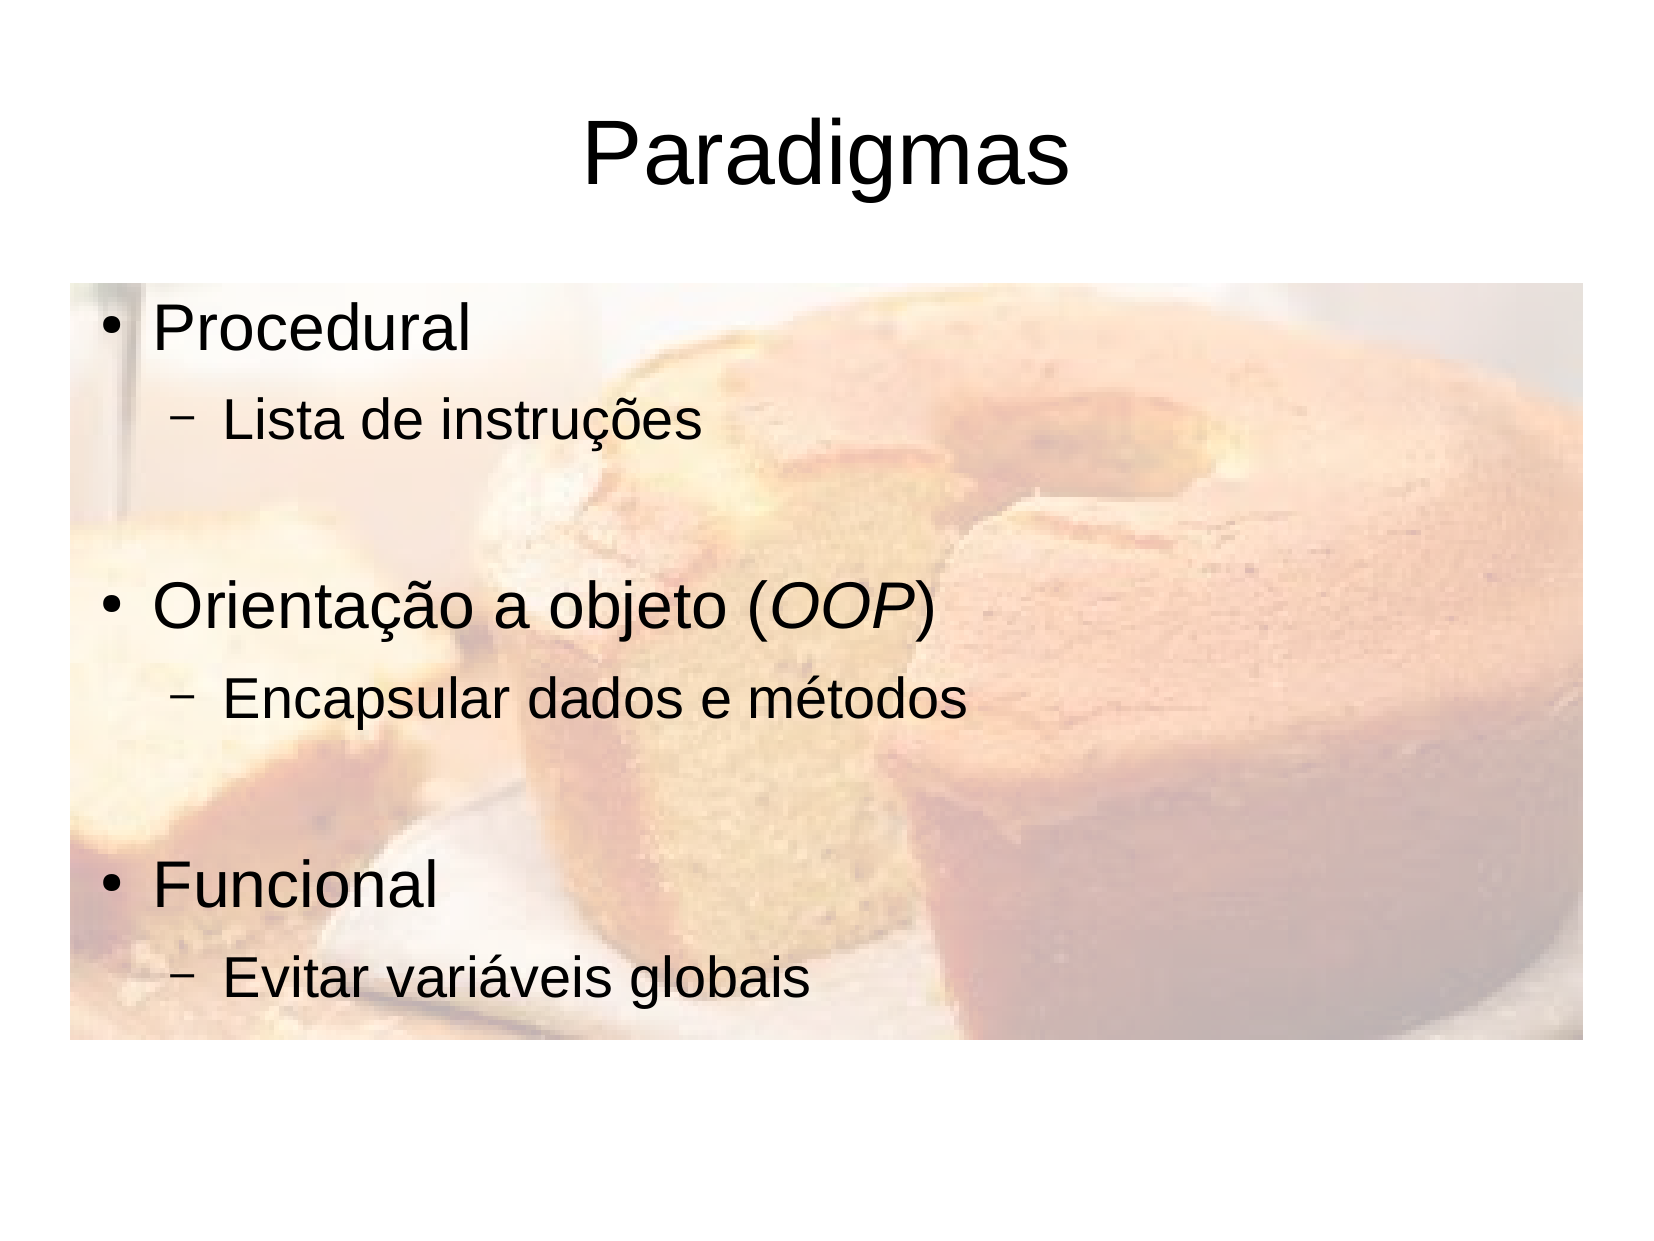

# Paradigmas
Procedural
Lista de instruções
Orientação a objeto (OOP)
Encapsular dados e métodos
Funcional
Evitar variáveis globais